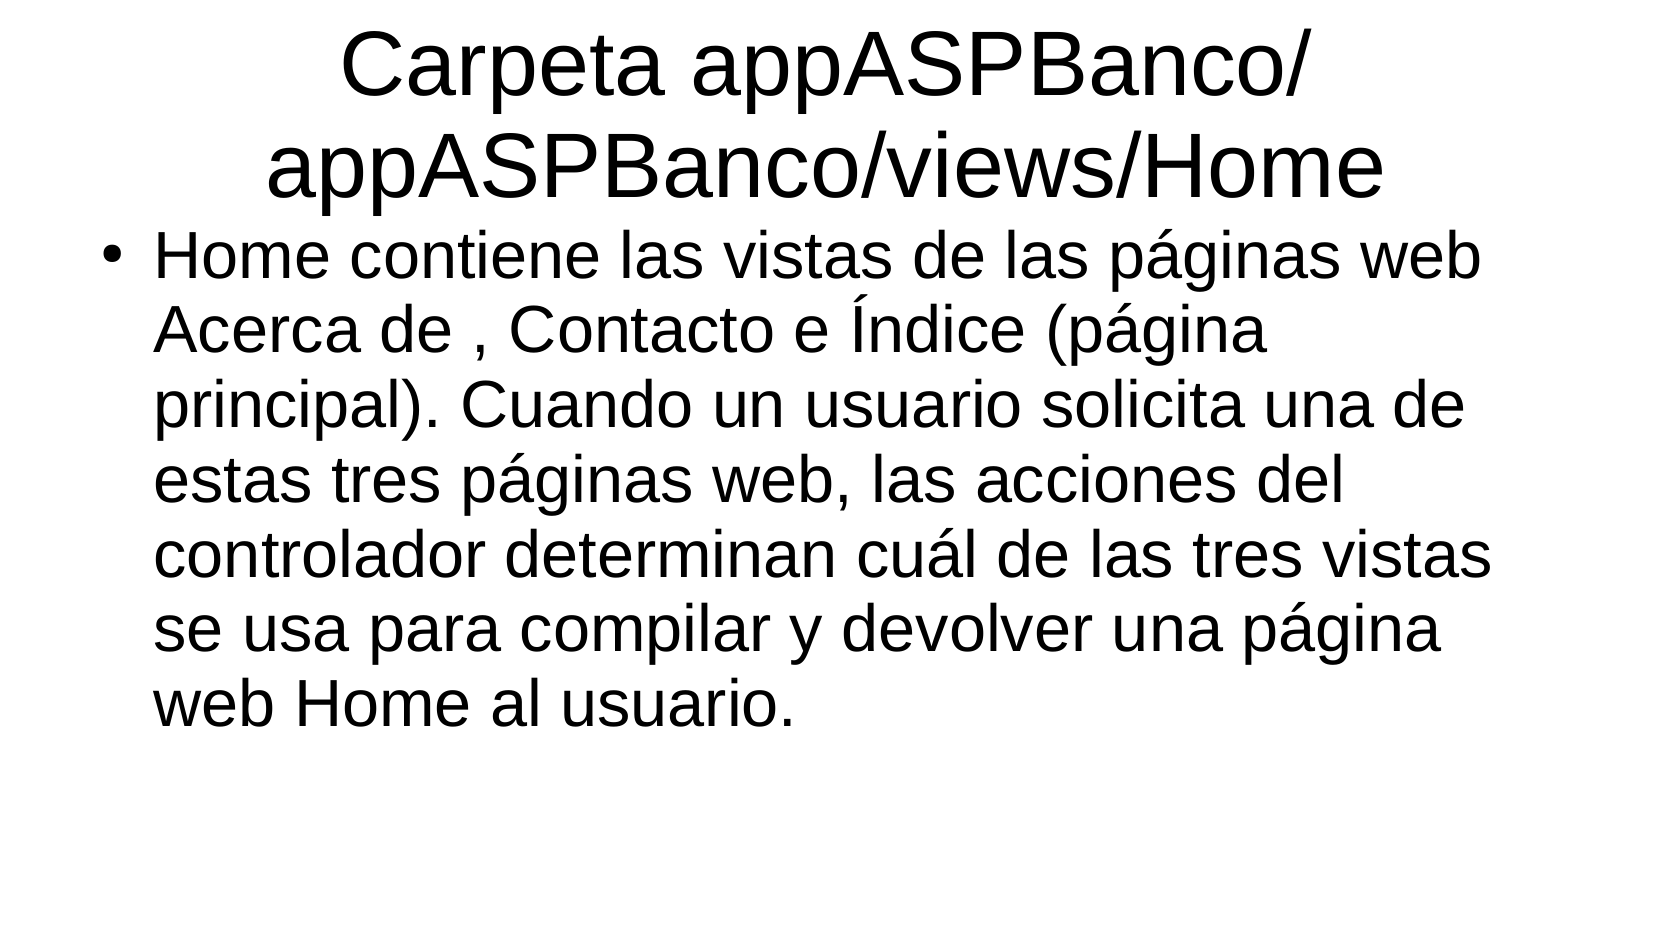

# Carpeta appASPBanco/ appASPBanco/views/Home
Home contiene las vistas de las páginas web Acerca de , Contacto e Índice (página principal). Cuando un usuario solicita una de estas tres páginas web, las acciones del controlador determinan cuál de las tres vistas se usa para compilar y devolver una página web Home al usuario.